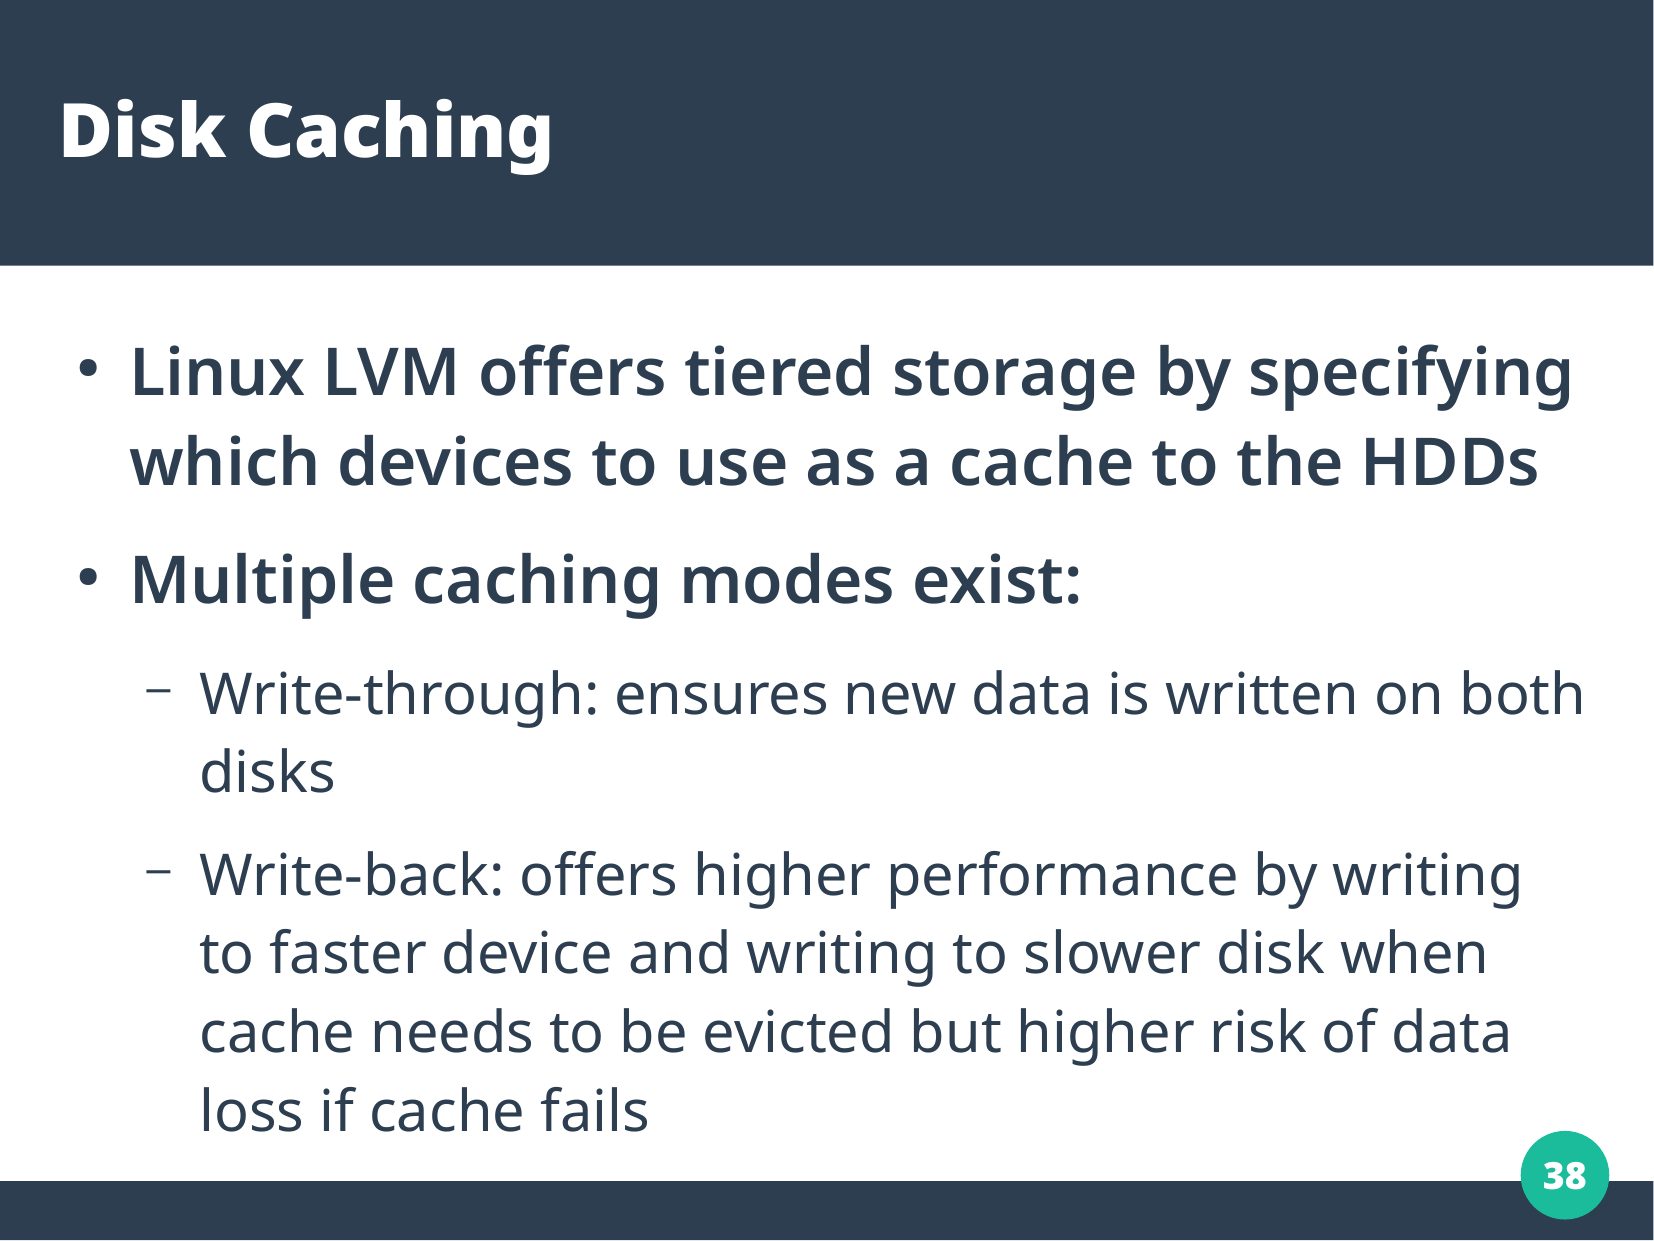

# Disk Caching
Linux LVM offers tiered storage by specifying which devices to use as a cache to the HDDs
Multiple caching modes exist:
Write-through: ensures new data is written on both disks
Write-back: offers higher performance by writing to faster device and writing to slower disk when cache needs to be evicted but higher risk of data loss if cache fails
38